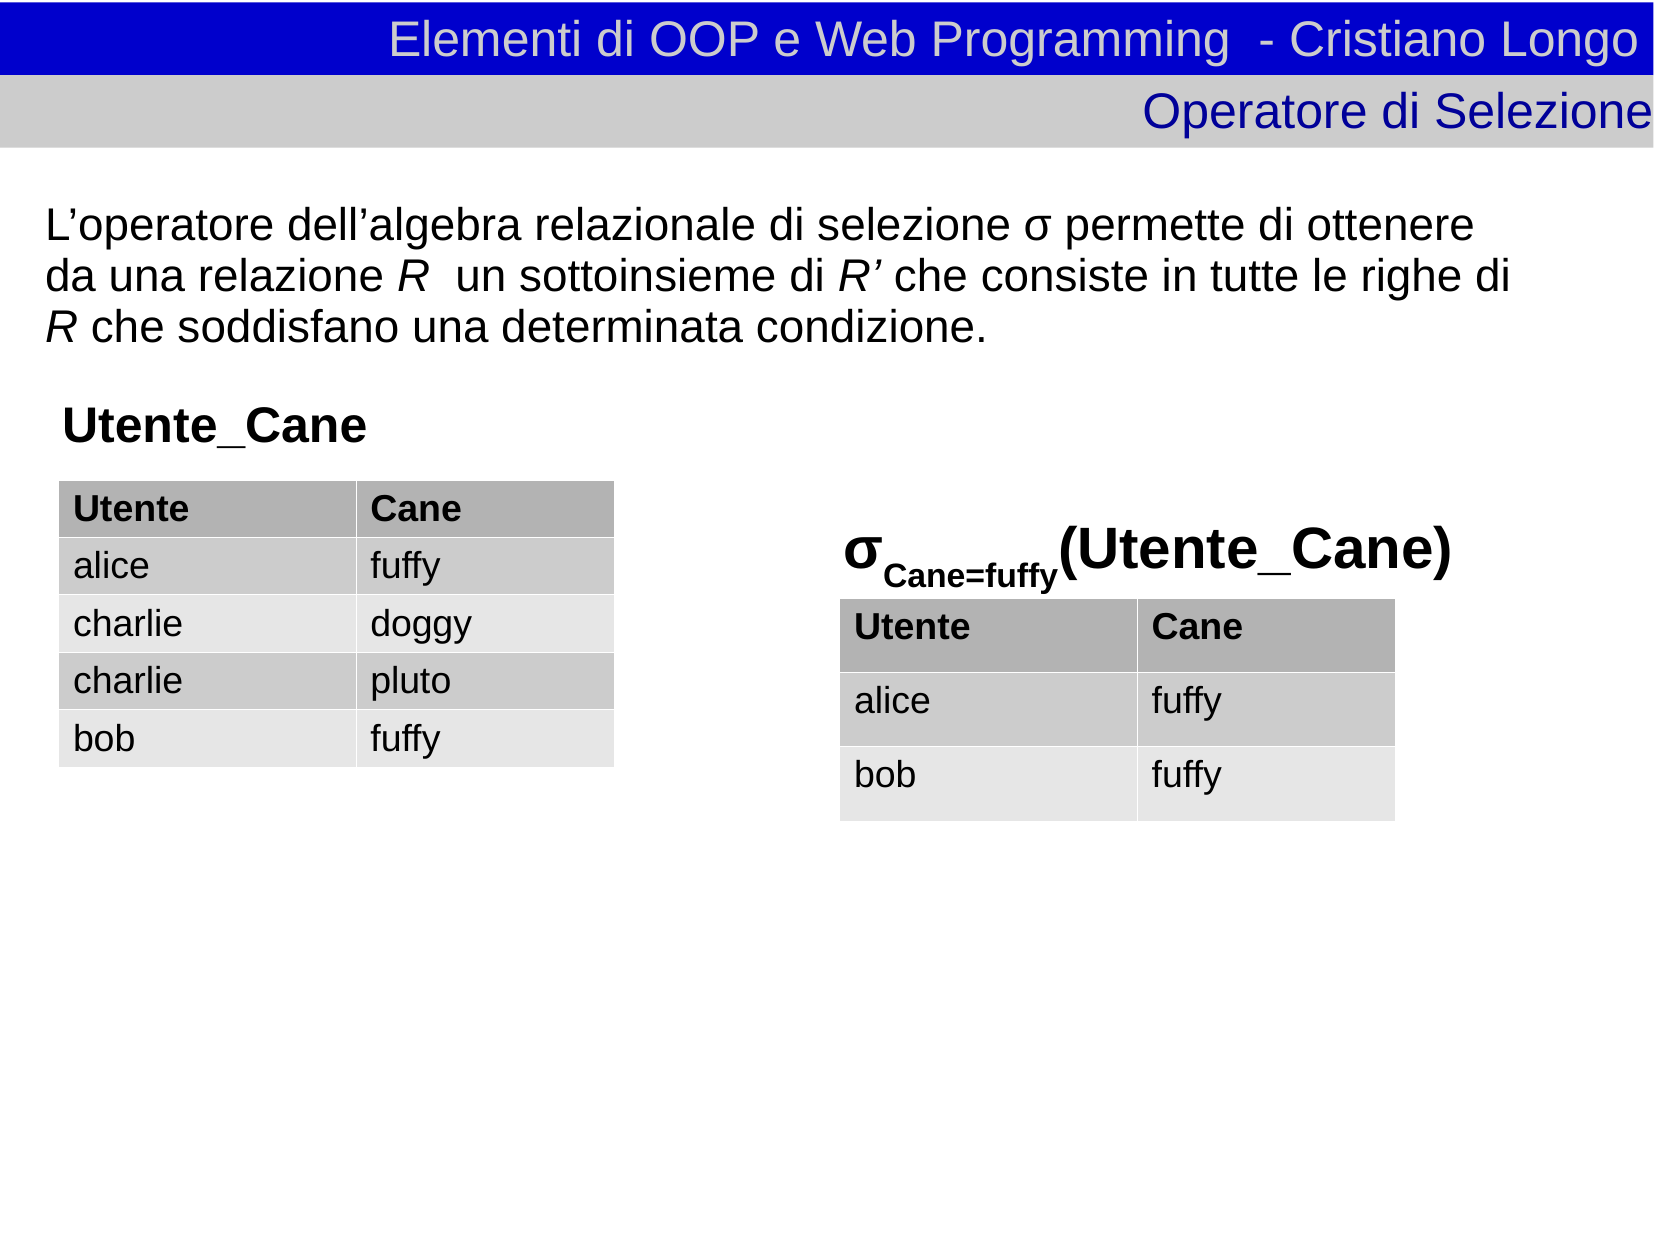

# Elementi di OOP e Web Programming - Cristiano Longo
Operatore di Selezione
L’operatore dell’algebra relazionale di selezione σ permette di ottenere da una relazione R un sottoinsieme di R’ che consiste in tutte le righe di R che soddisfano una determinata condizione.
Utente_Cane
| Utente | Cane |
| --- | --- |
| alice | fuffy |
| charlie | doggy |
| charlie | pluto |
| bob | fuffy |
σCane=fuffy(Utente_Cane)
| Utente | Cane |
| --- | --- |
| alice | fuffy |
| bob | fuffy |